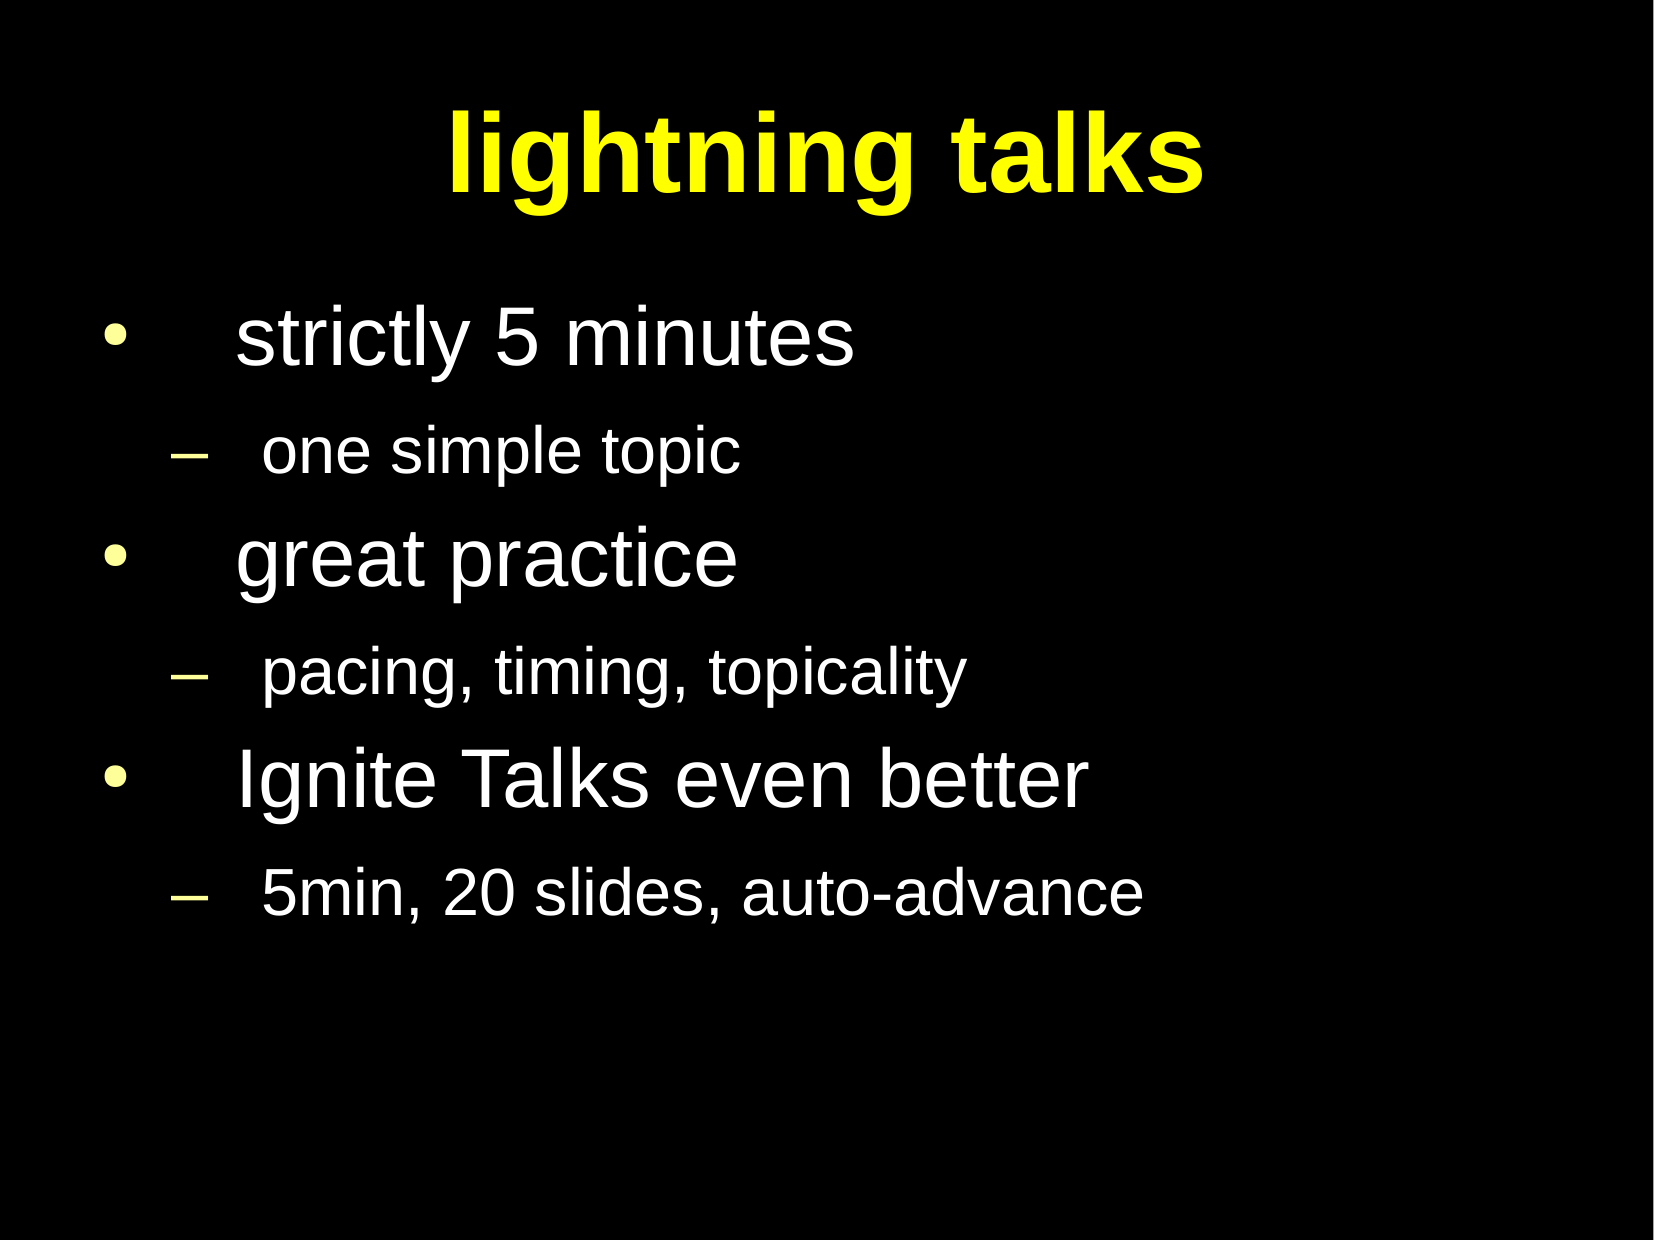

# lightning talks
strictly 5 minutes
one simple topic
great practice
pacing, timing, topicality
Ignite Talks even better
5min, 20 slides, auto-advance